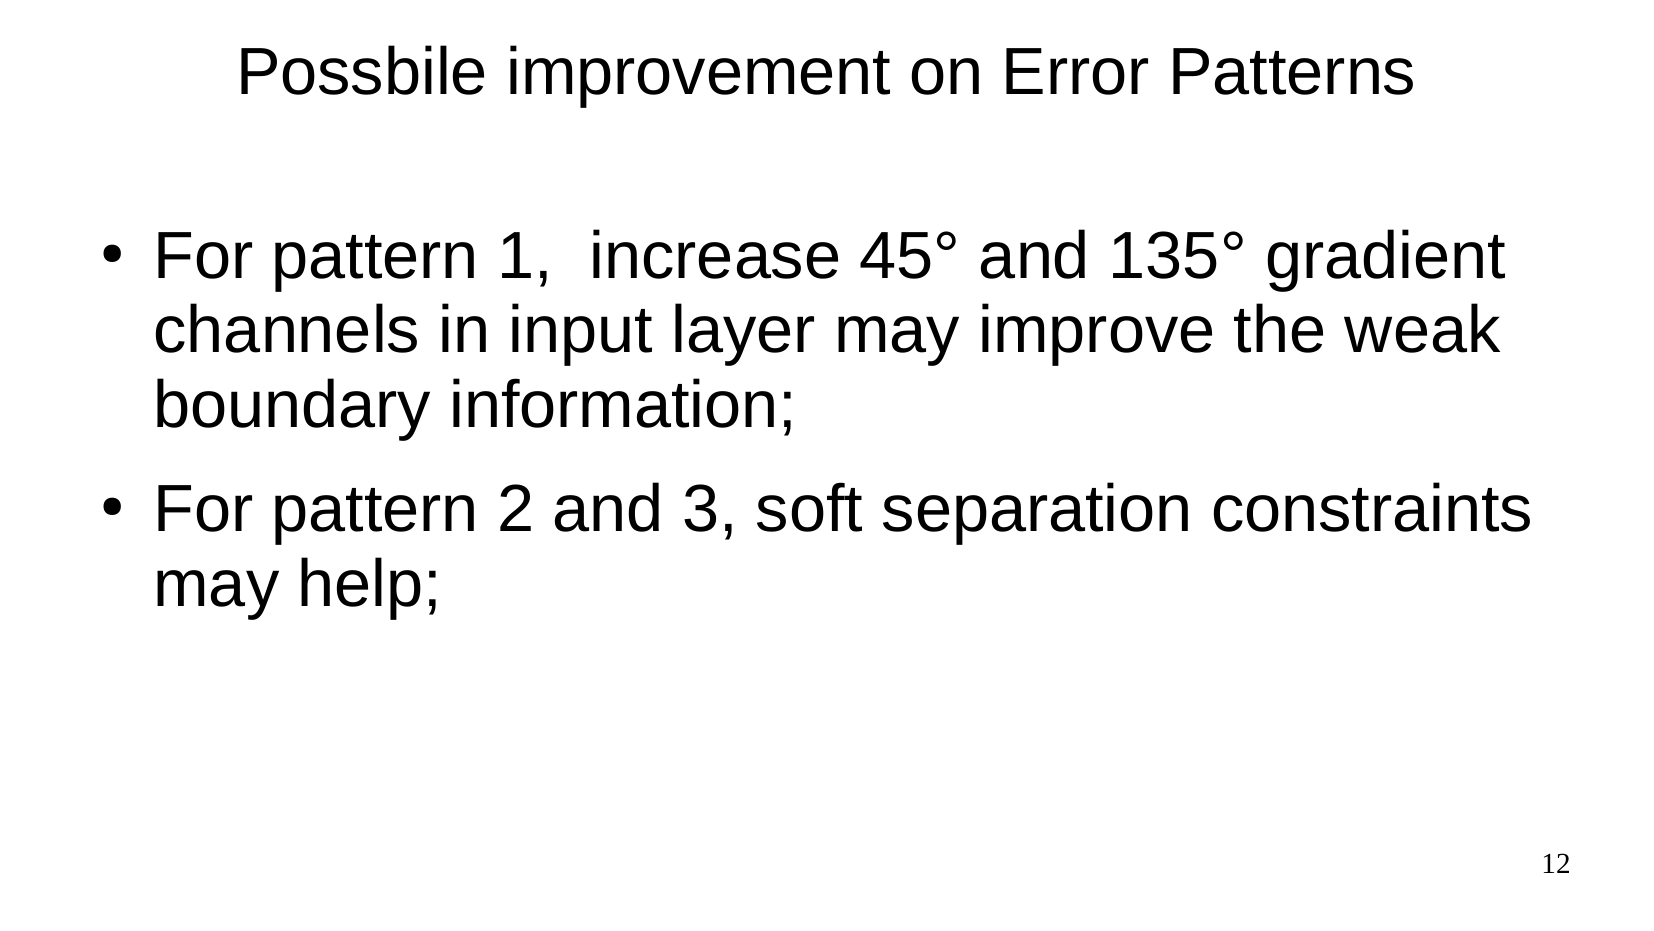

# Possbile improvement on Error Patterns
For pattern 1, increase 45° and 135° gradient channels in input layer may improve the weak boundary information;
For pattern 2 and 3, soft separation constraints may help;
12